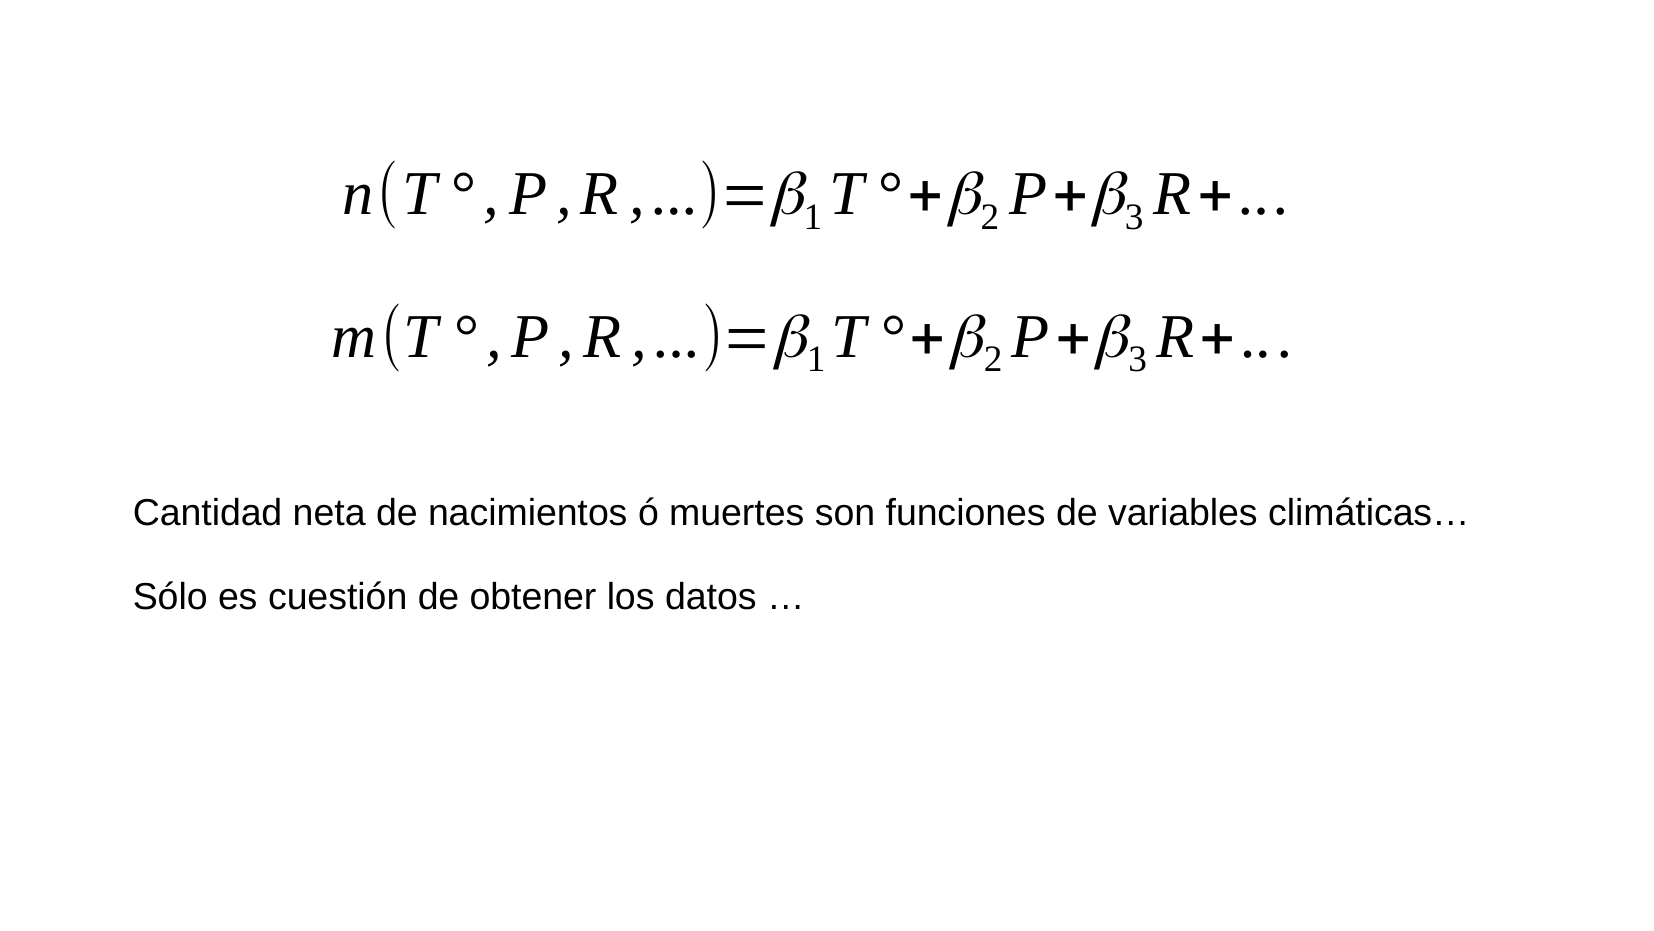

Cantidad neta de nacimientos ó muertes son funciones de variables climáticas…
Sólo es cuestión de obtener los datos …